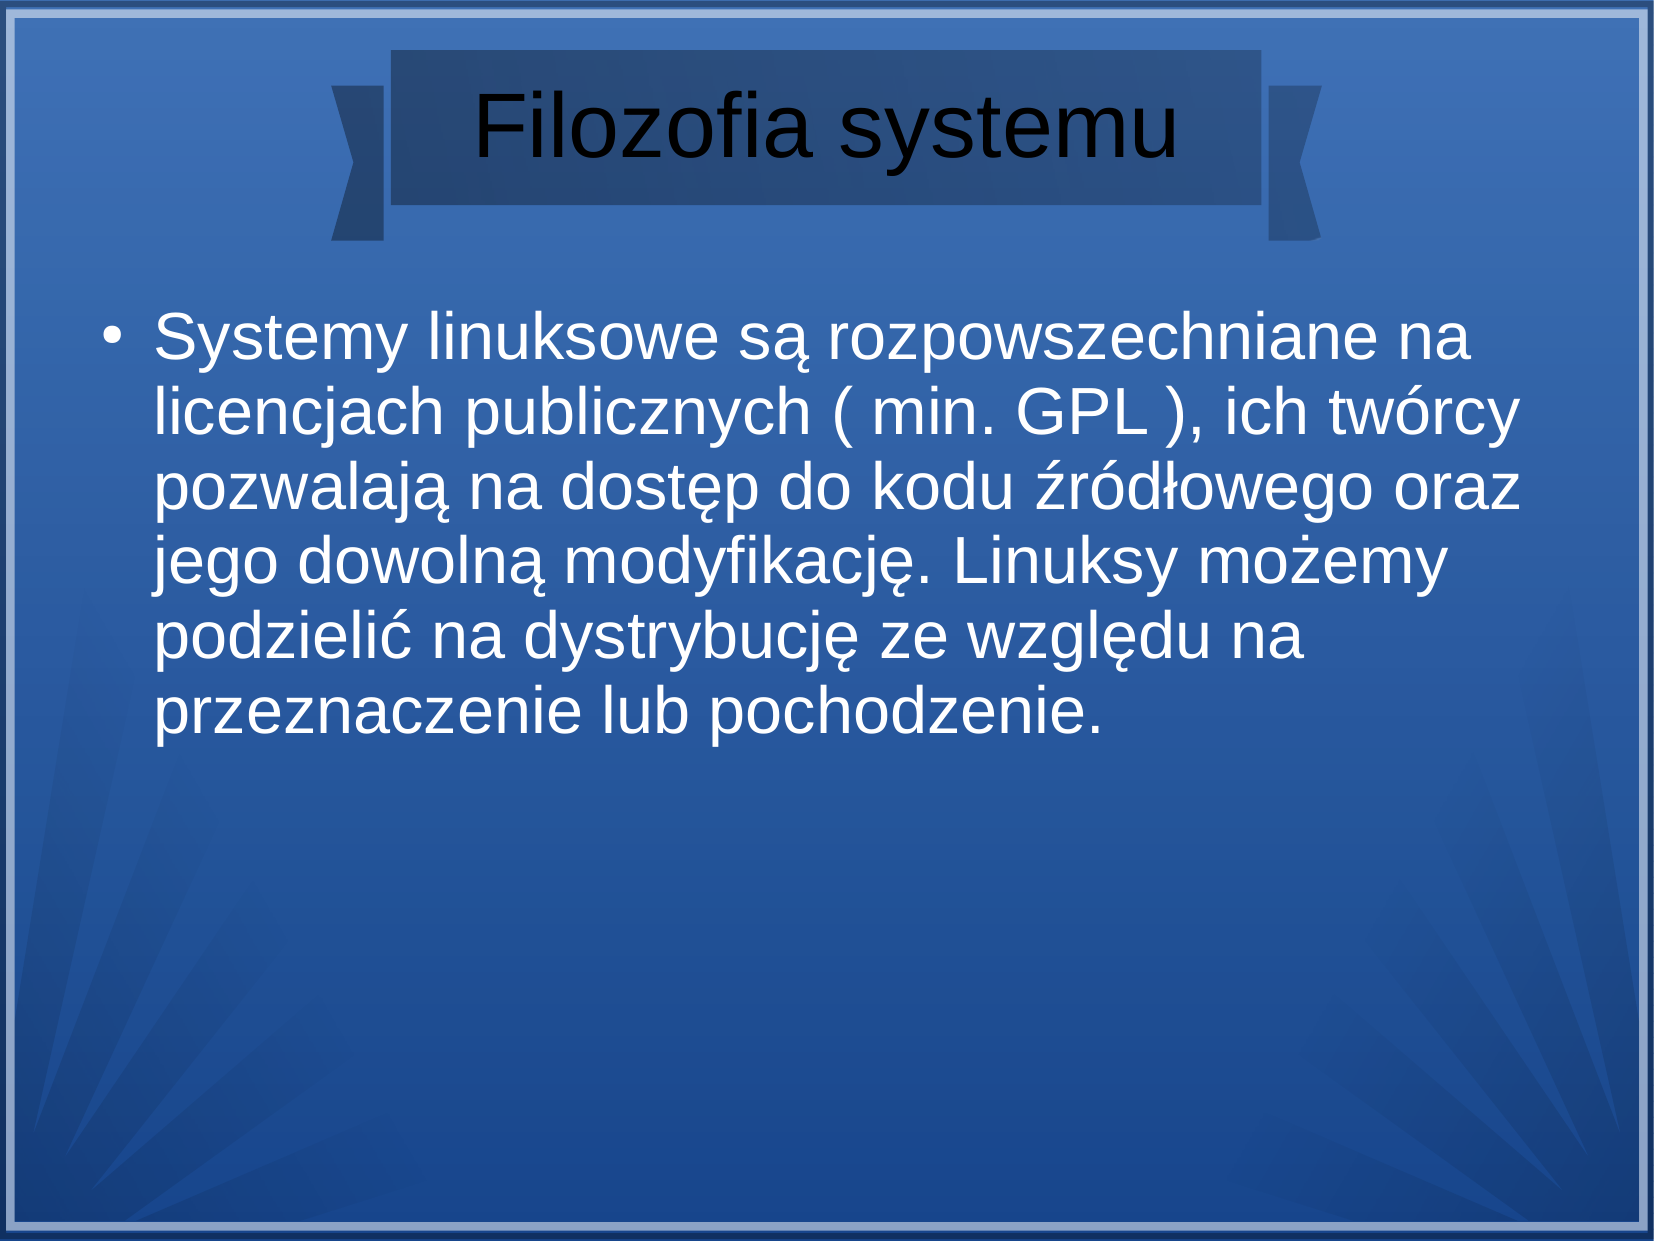

# Filozofia systemu
Systemy linuksowe są rozpowszechniane na licencjach publicznych ( min. GPL ), ich twórcy pozwalają na dostęp do kodu źródłowego oraz jego dowolną modyfikację. Linuksy możemy podzielić na dystrybucję ze względu na przeznaczenie lub pochodzenie.